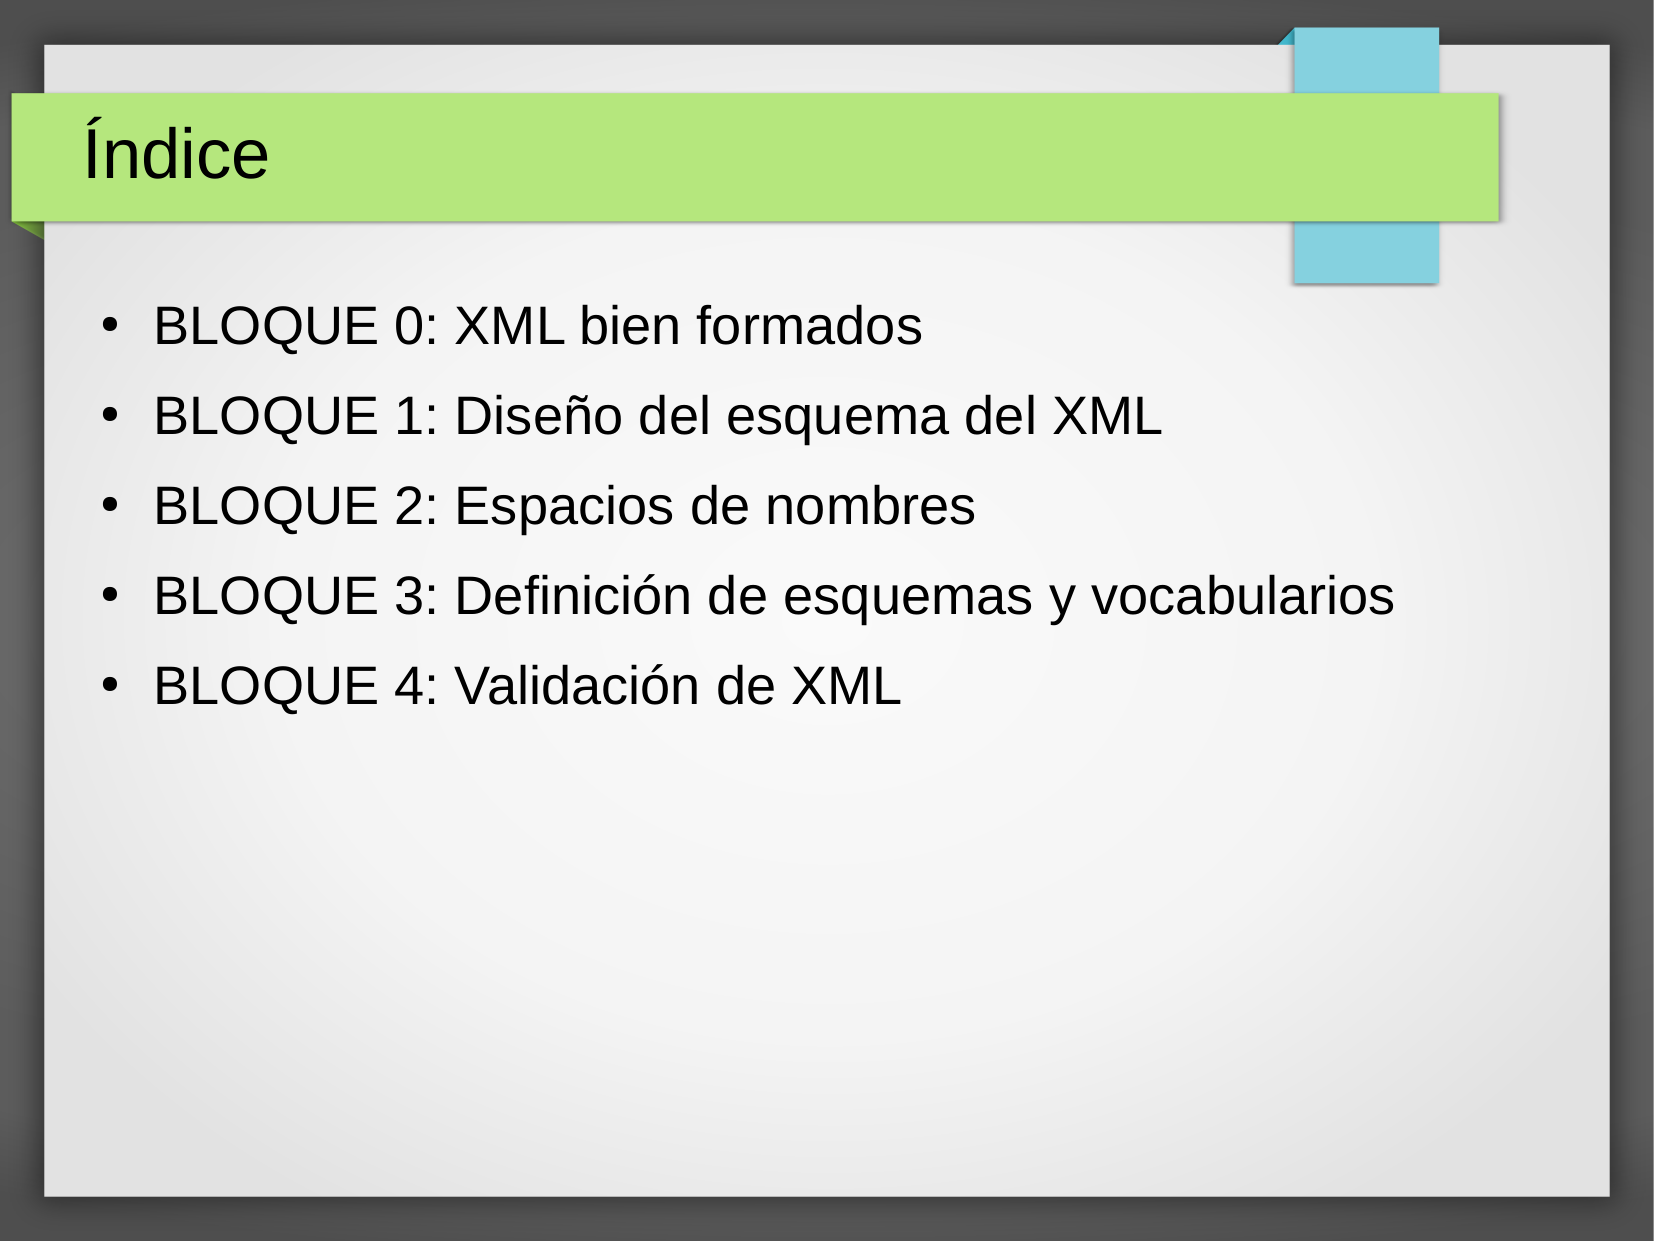

# Índice
BLOQUE 0: XML bien formados
BLOQUE 1: Diseño del esquema del XML
BLOQUE 2: Espacios de nombres
BLOQUE 3: Definición de esquemas y vocabularios
BLOQUE 4: Validación de XML